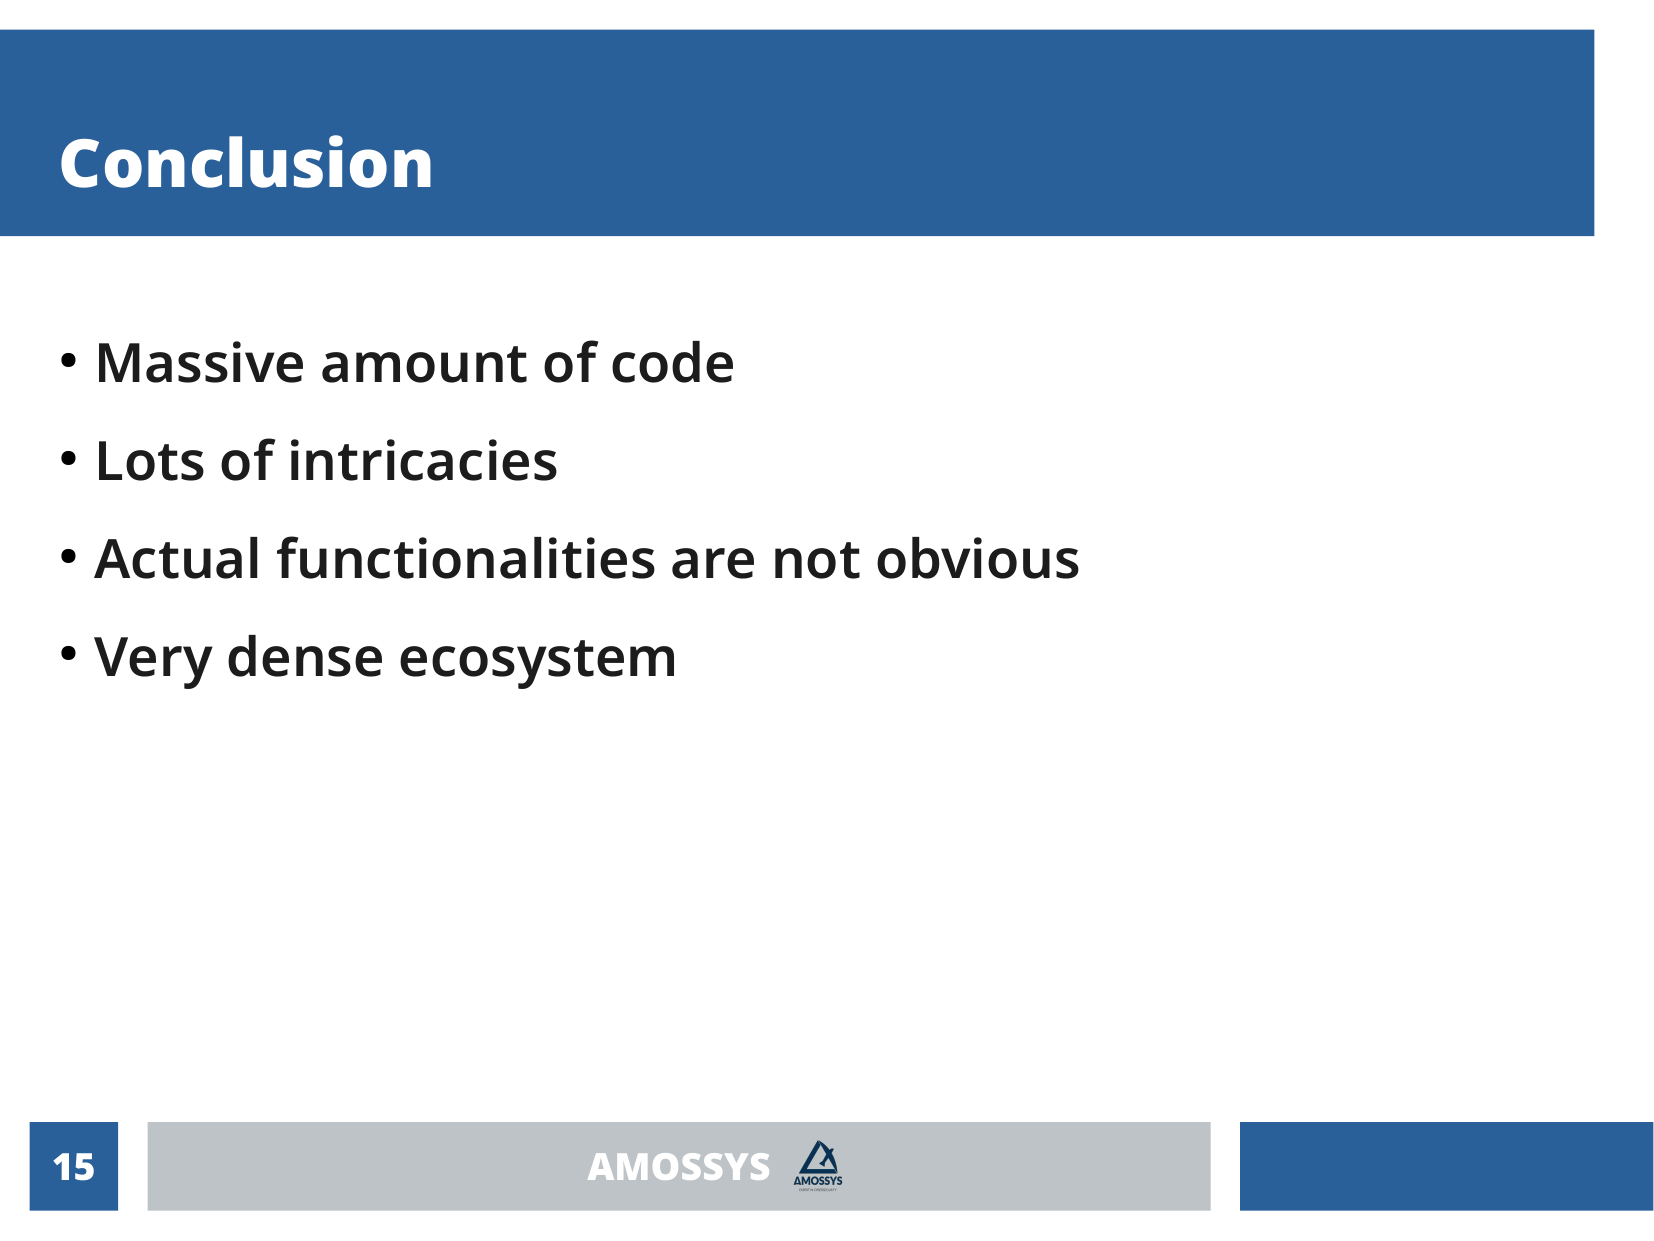

# Conclusion
Massive amount of code
Lots of intricacies
Actual functionalities are not obvious
Very dense ecosystem
15